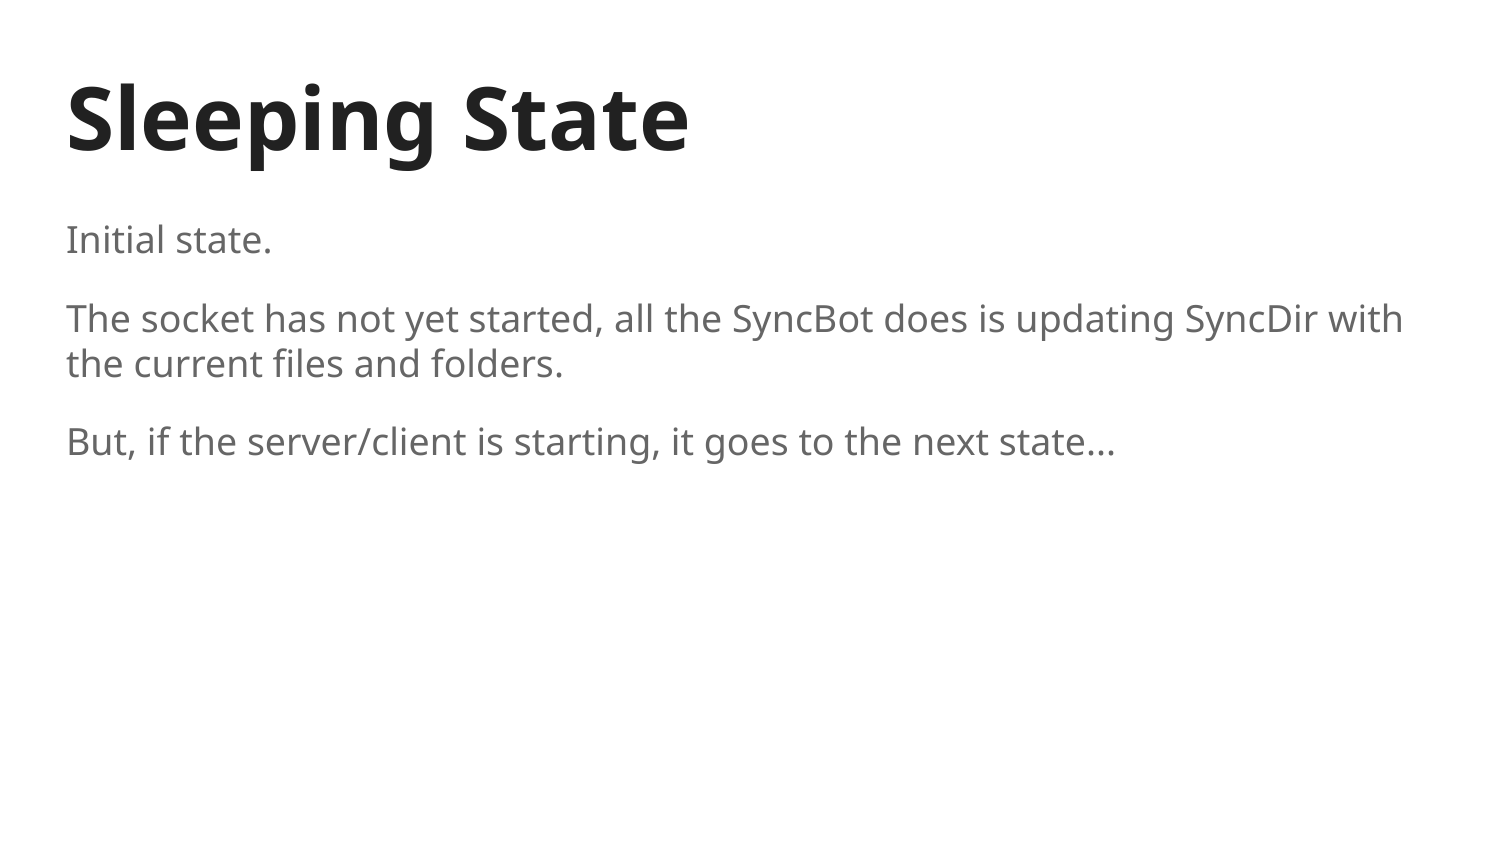

# Sleeping State
Initial state.
The socket has not yet started, all the SyncBot does is updating SyncDir with the current files and folders.
But, if the server/client is starting, it goes to the next state...